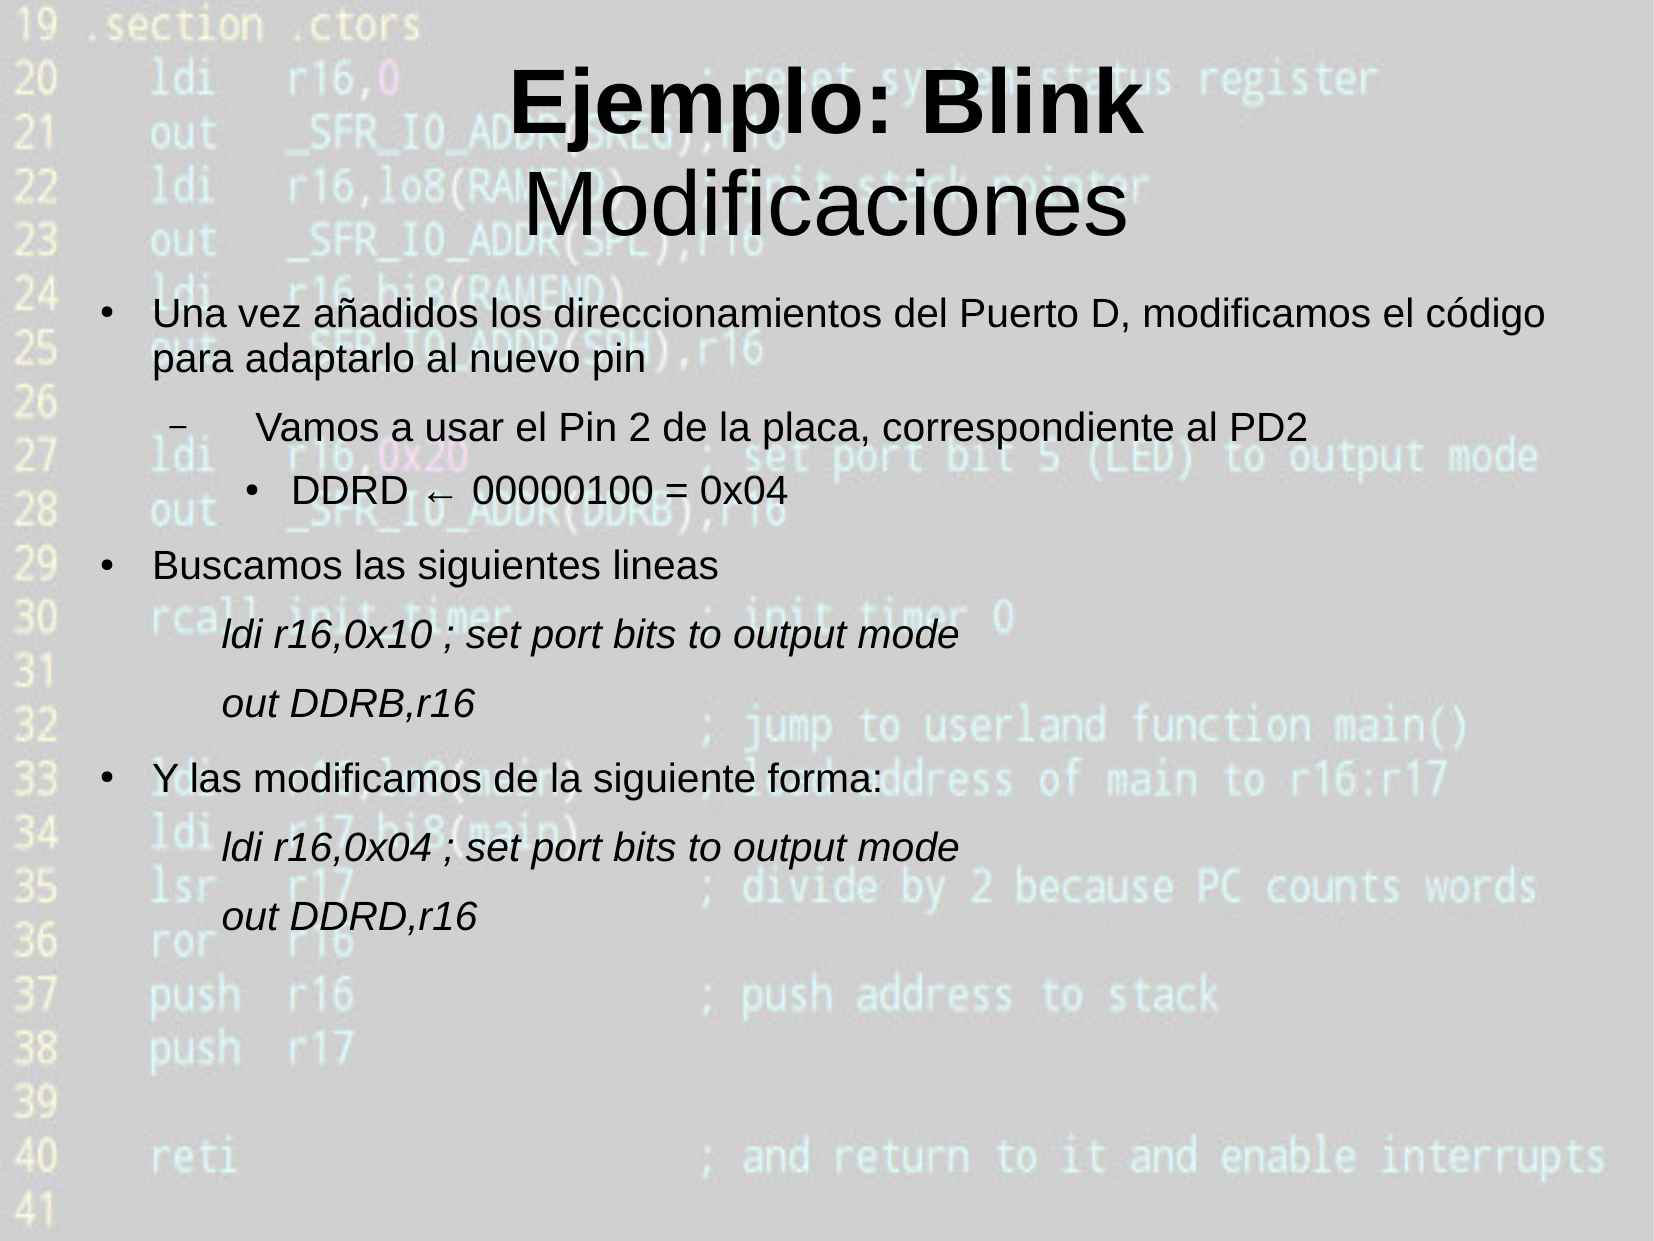

# Ejemplo: Blink Modificaciones
Una vez añadidos los direccionamientos del Puerto D, modificamos el código para adaptarlo al nuevo pin
 Vamos a usar el Pin 2 de la placa, correspondiente al PD2
DDRD ← 00000100 = 0x04
Buscamos las siguientes lineas
ldi r16,0x10 ; set port bits to output mode
out DDRB,r16
Y las modificamos de la siguiente forma:
ldi r16,0x04 ; set port bits to output mode
out DDRD,r16